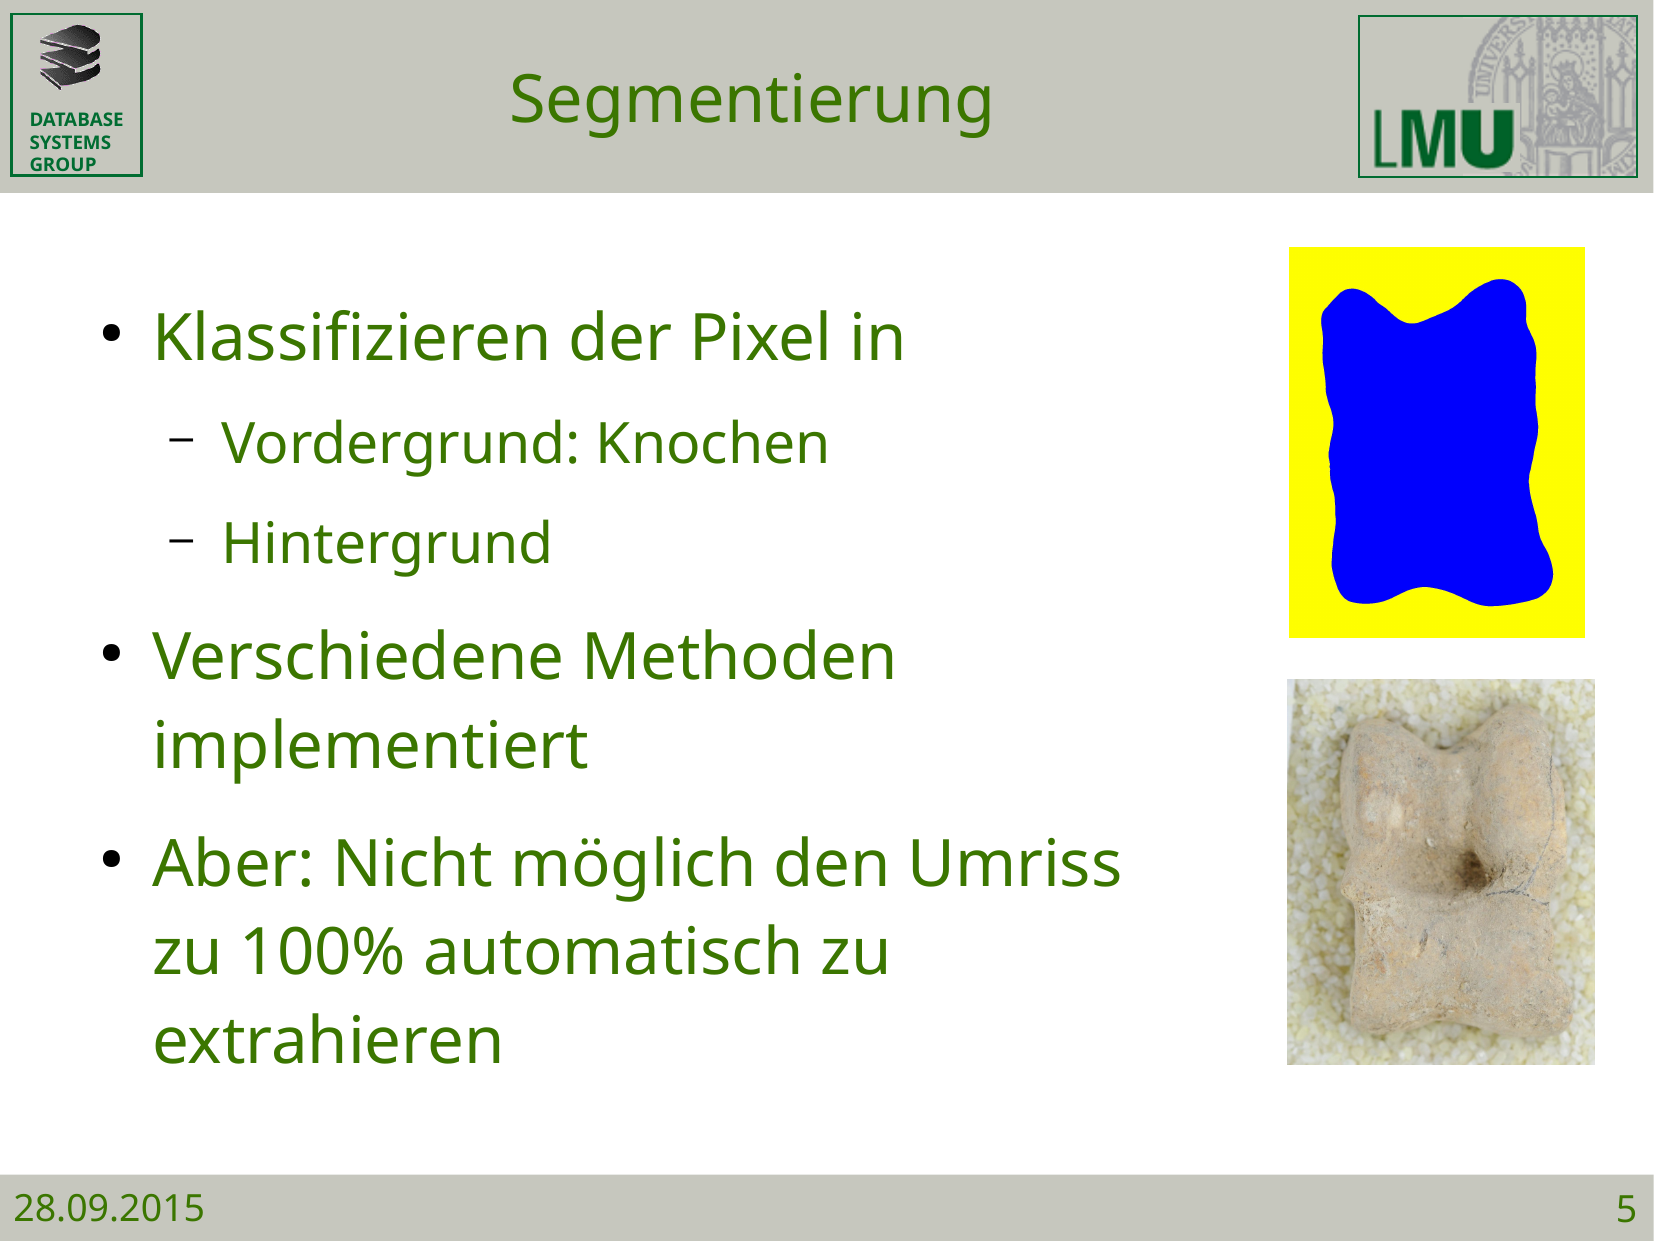

# Segmentierung
Klassifizieren der Pixel in
Vordergrund: Knochen
Hintergrund
Verschiedene Methoden
implementiert
Aber: Nicht möglich den Umriss
zu 100% automatisch zu
extrahieren
28.09.2015
5